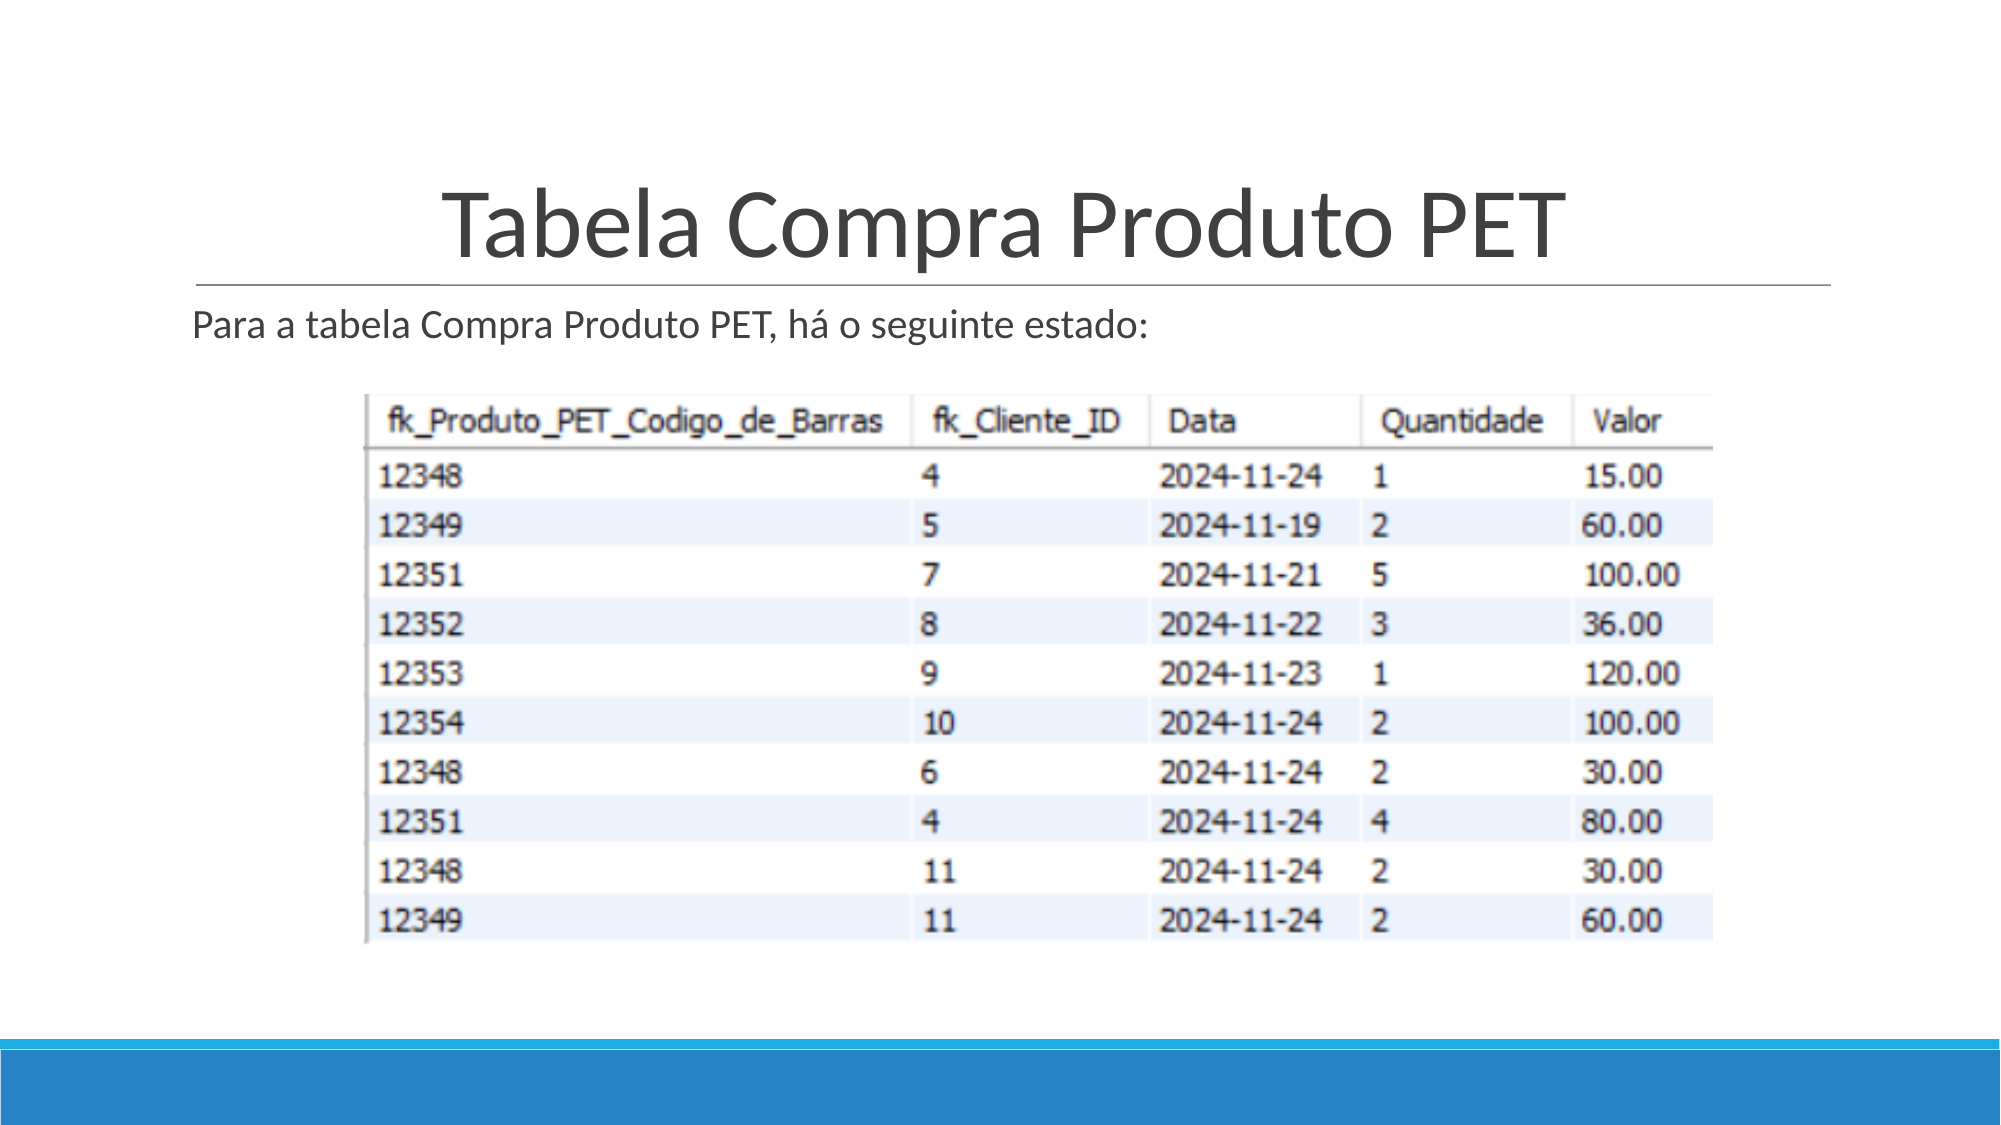

Tabela Compra Produto PET
Para a tabela Compra Produto PET, há o seguinte estado: